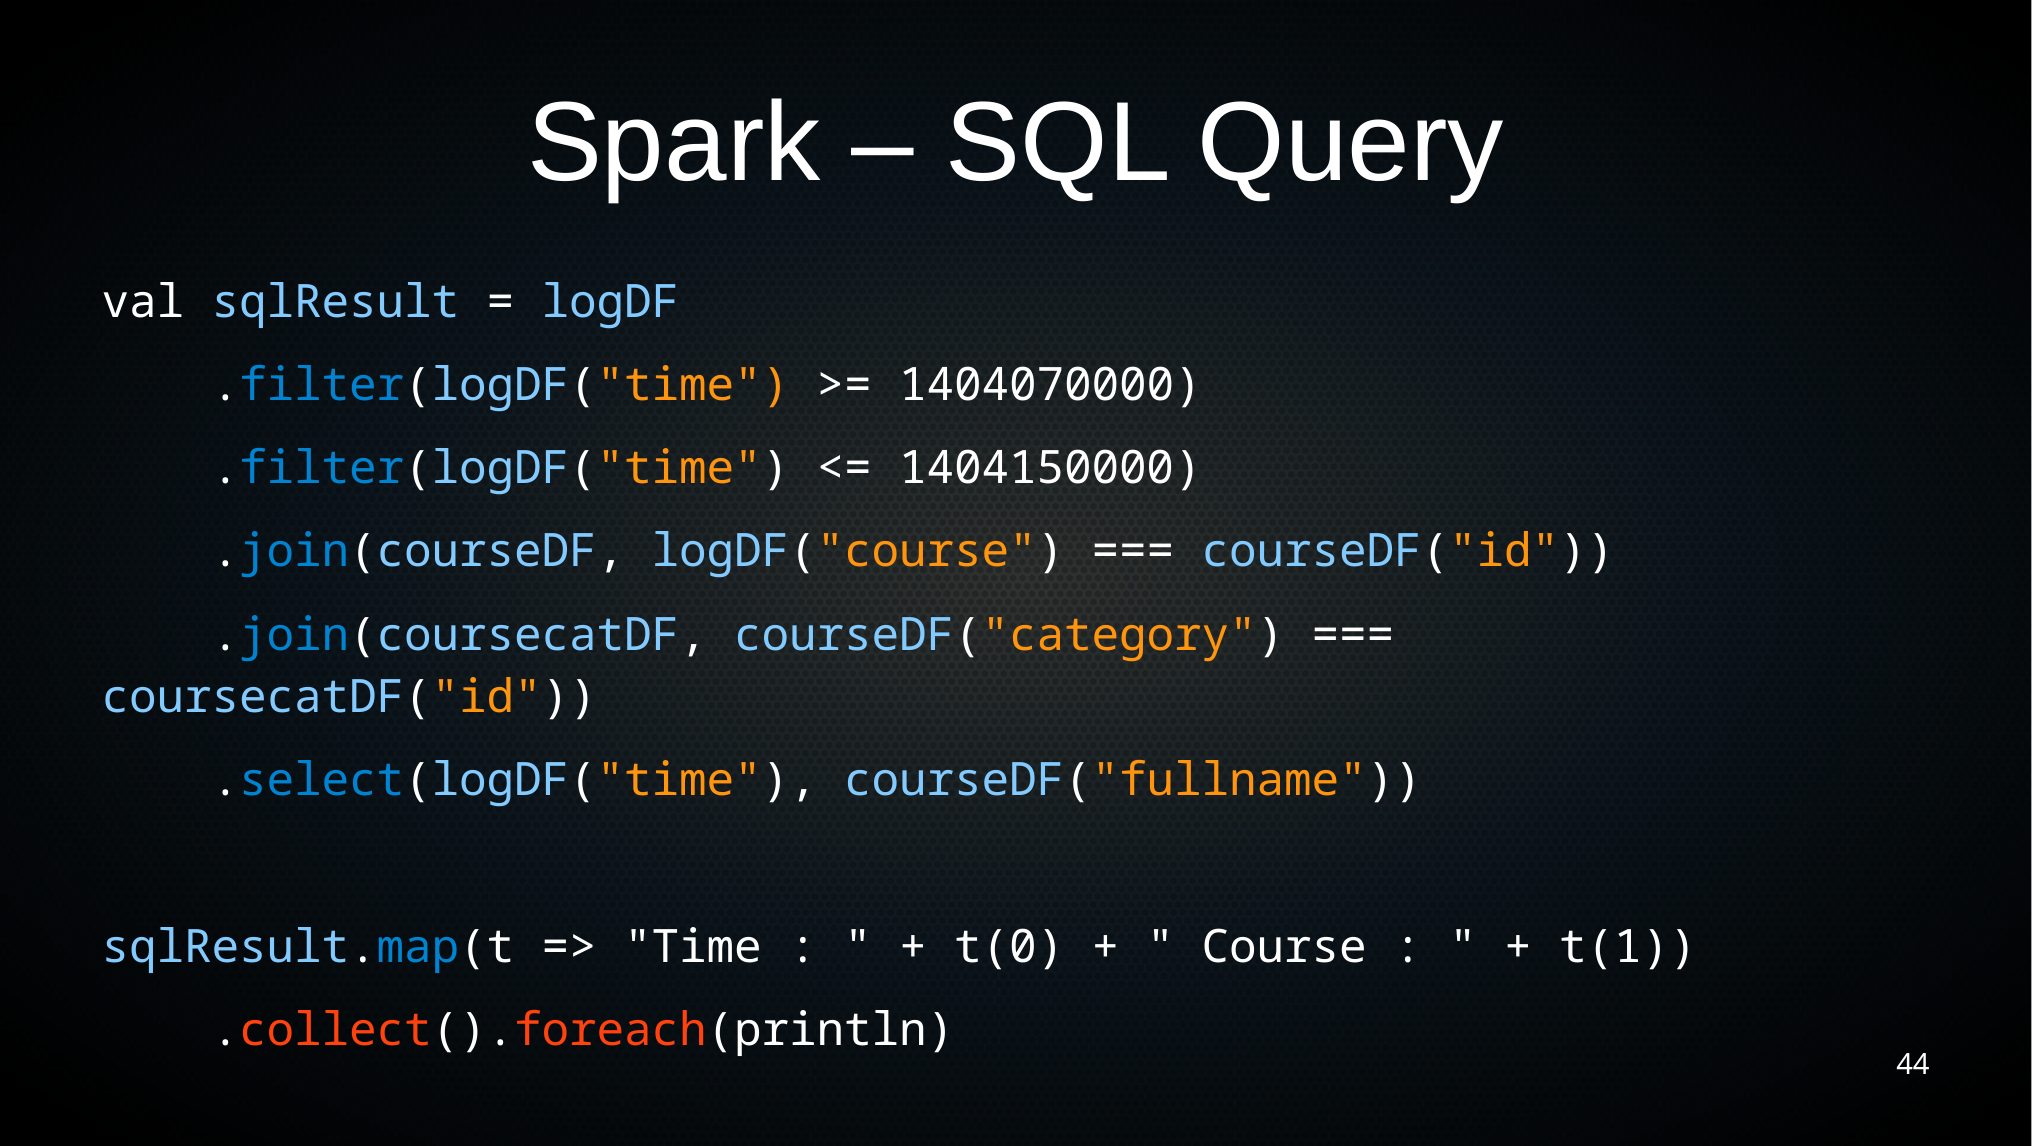

# Spark – SQL Query
val sqlResult = logDF
 .filter(logDF("time") >= 1404070000)
 .filter(logDF("time") <= 1404150000)
 .join(courseDF, logDF("course") === courseDF("id"))
 .join(coursecatDF, courseDF("category") === coursecatDF("id"))
 .select(logDF("time"), courseDF("fullname"))
sqlResult.map(t => "Time : " + t(0) + " Course : " + t(1))
 .collect().foreach(println)
44